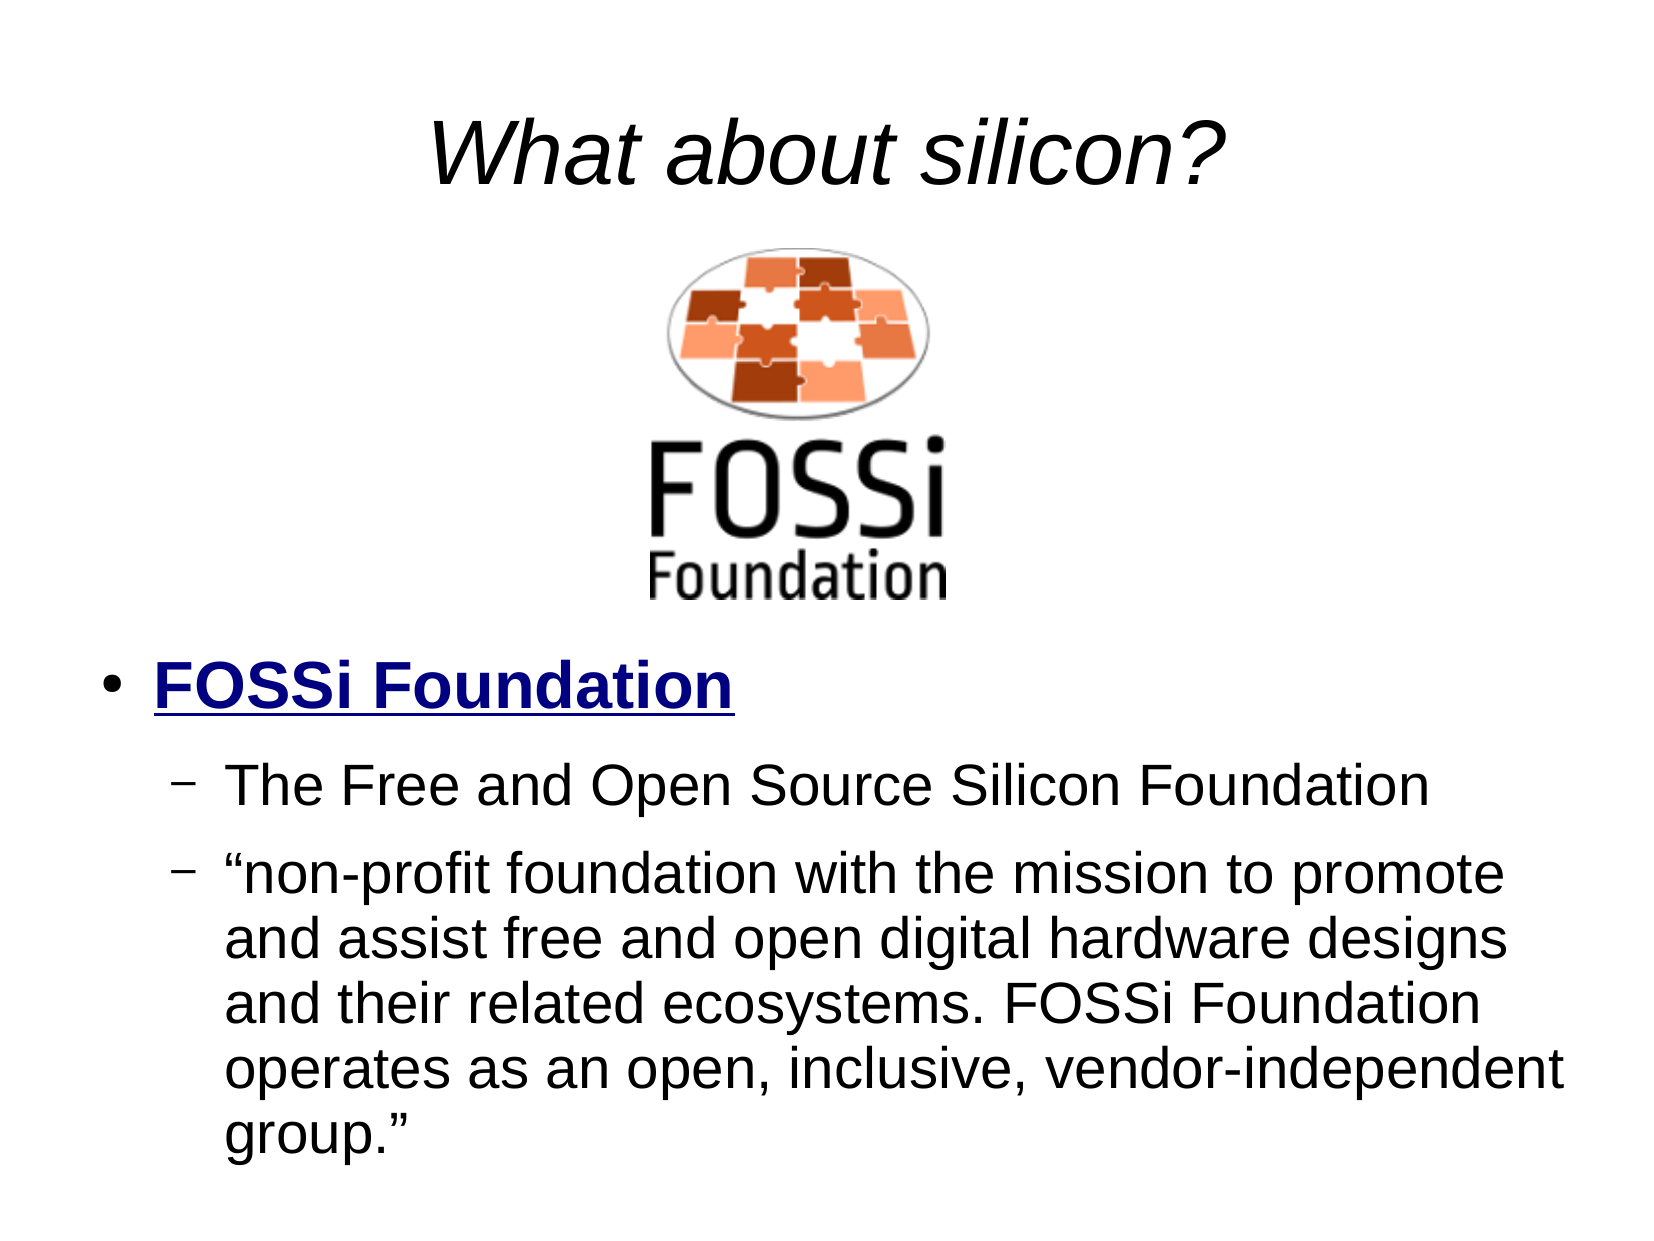

# What about silicon?
FOSSi Foundation
The Free and Open Source Silicon Foundation
“non-profit foundation with the mission to promote and assist free and open digital hardware designs and their related ecosystems. FOSSi Foundation operates as an open, inclusive, vendor-independent group.”